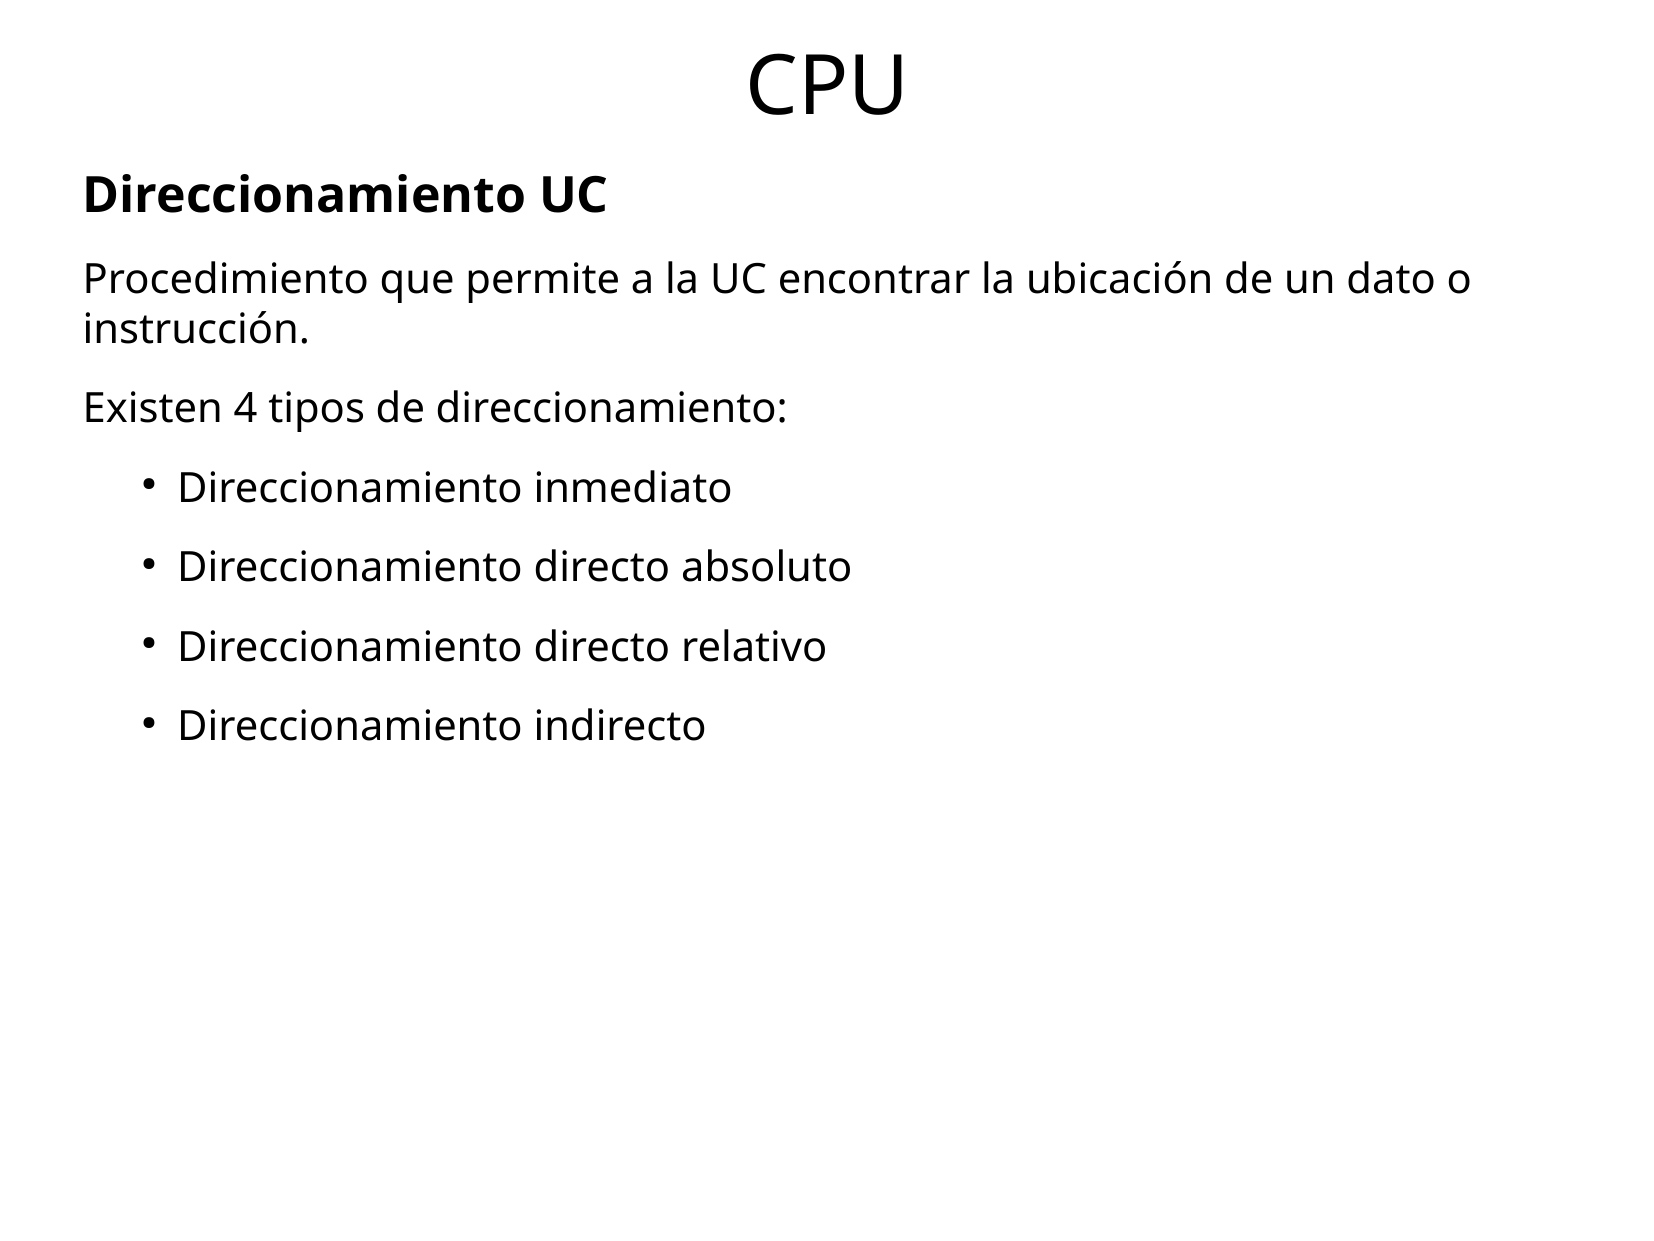

CPU
# Direccionamiento UC
Procedimiento que permite a la UC encontrar la ubicación de un dato o instrucción.
Existen 4 tipos de direccionamiento:
Direccionamiento inmediato
Direccionamiento directo absoluto
Direccionamiento directo relativo
Direccionamiento indirecto